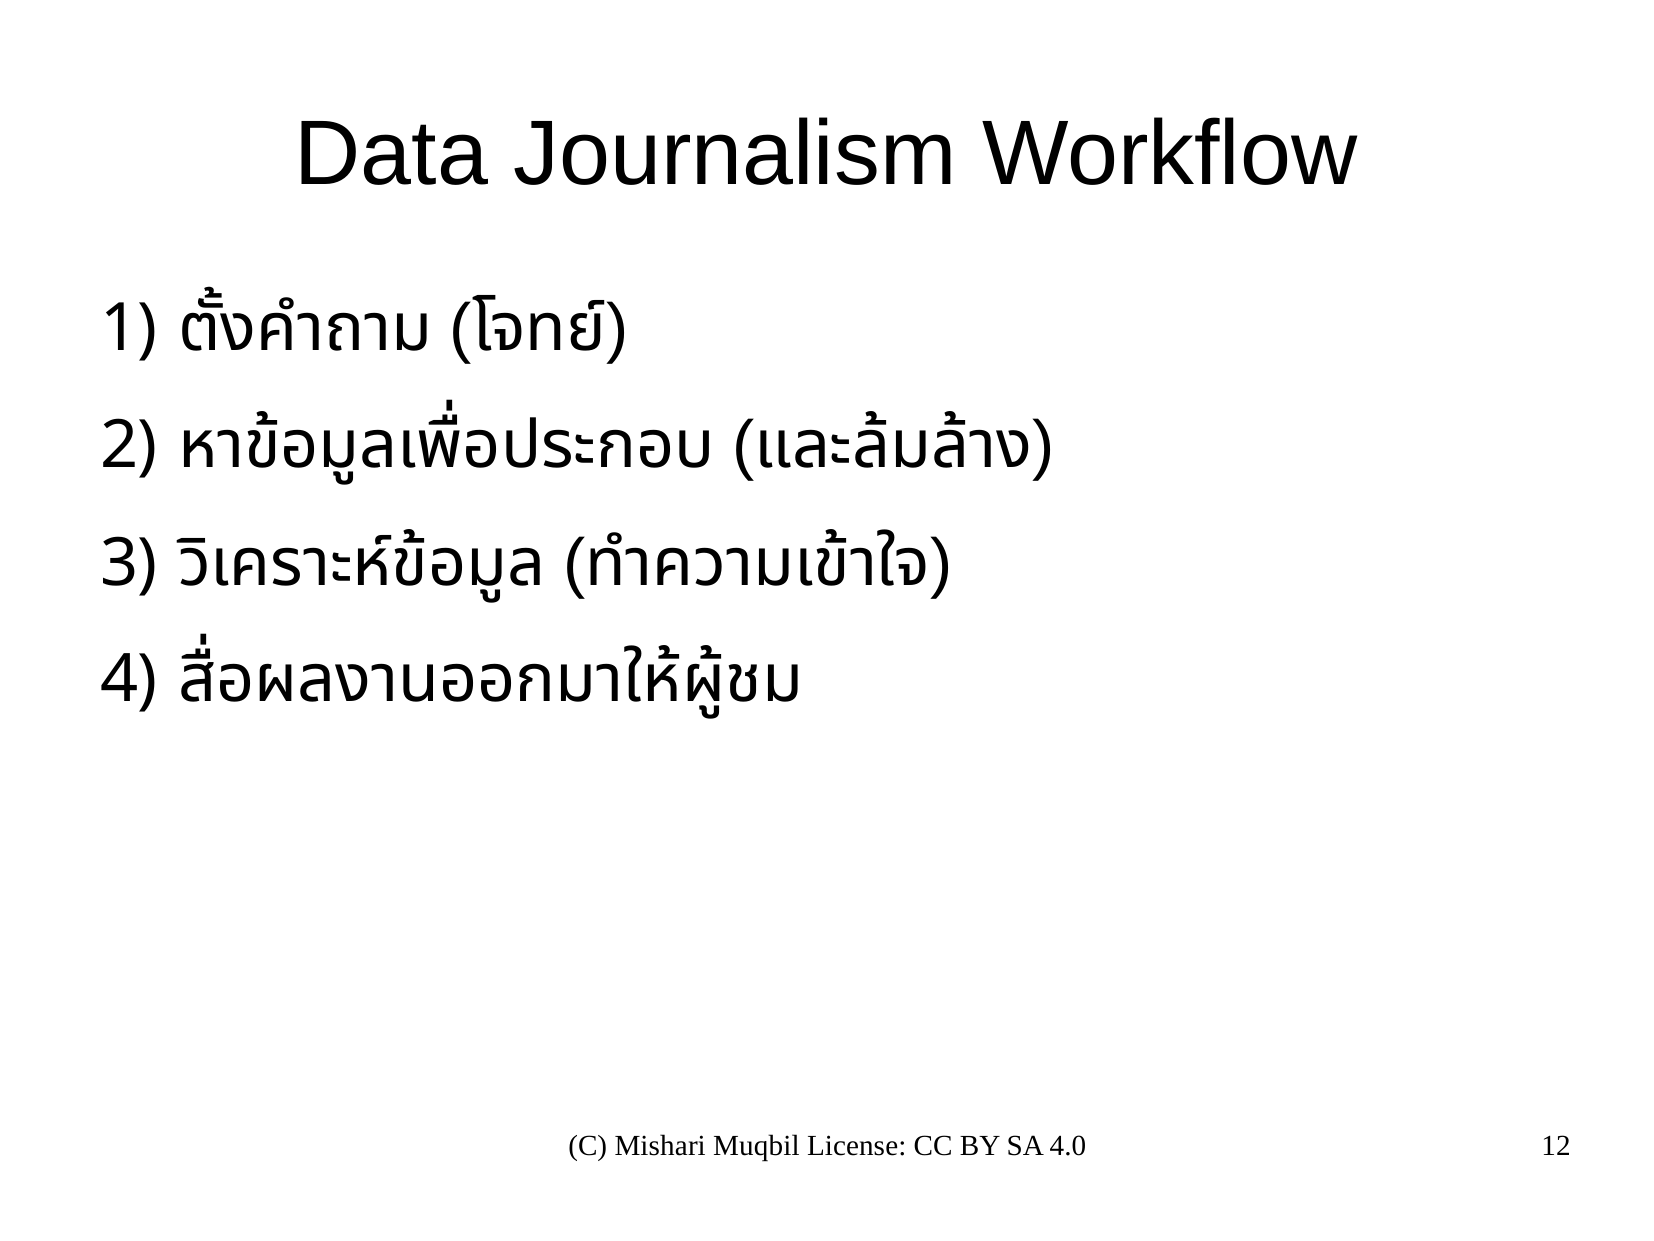

# Data Journalism Workflow
 ตั้งคำถาม (โจทย์)
 หาข้อมูลเพื่อประกอบ (และล้มล้าง)
 วิเคราะห์ข้อมูล (ทำความเข้าใจ)
 สื่อผลงานออกมาให้ผู้ชม
(C) Mishari Muqbil License: CC BY SA 4.0
12